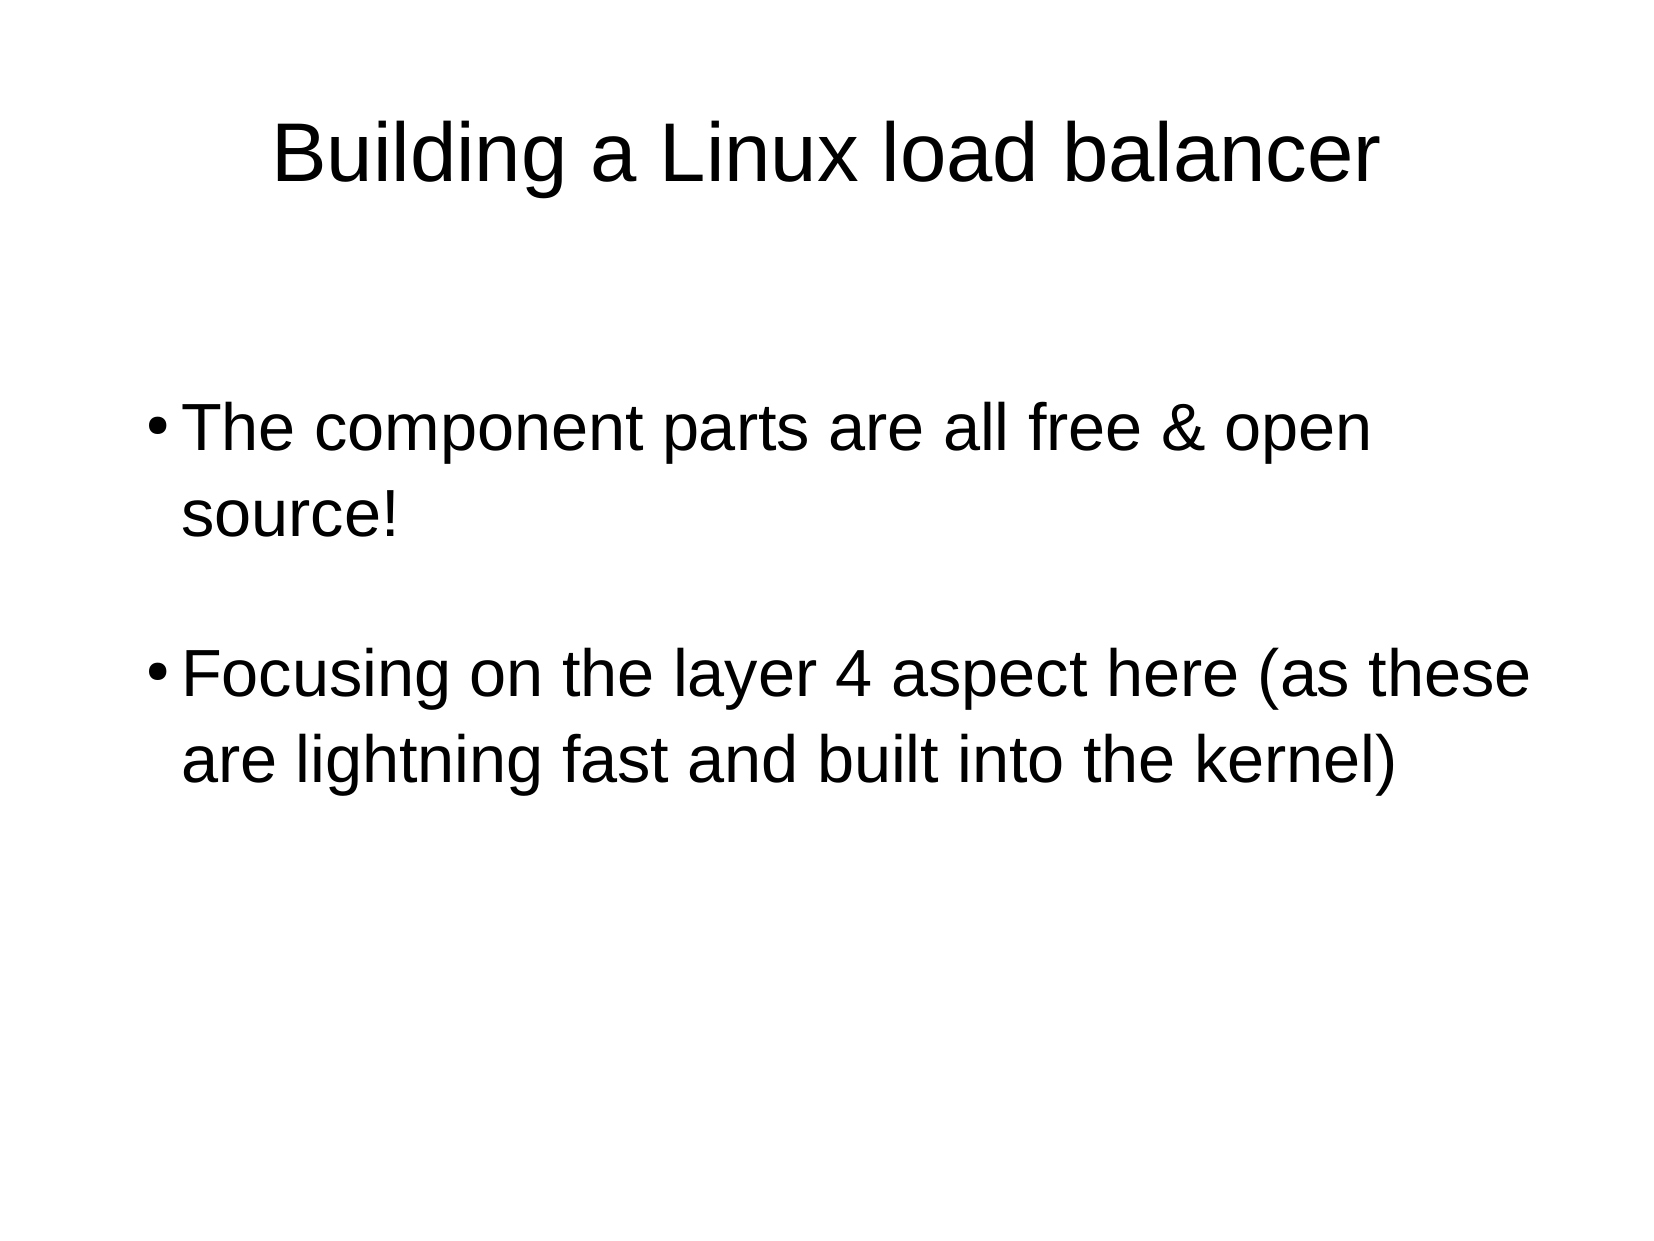

# Building a Linux load balancer
The component parts are all free & open
source!
Focusing on the layer 4 aspect here (as these
are lightning fast and built into the kernel)